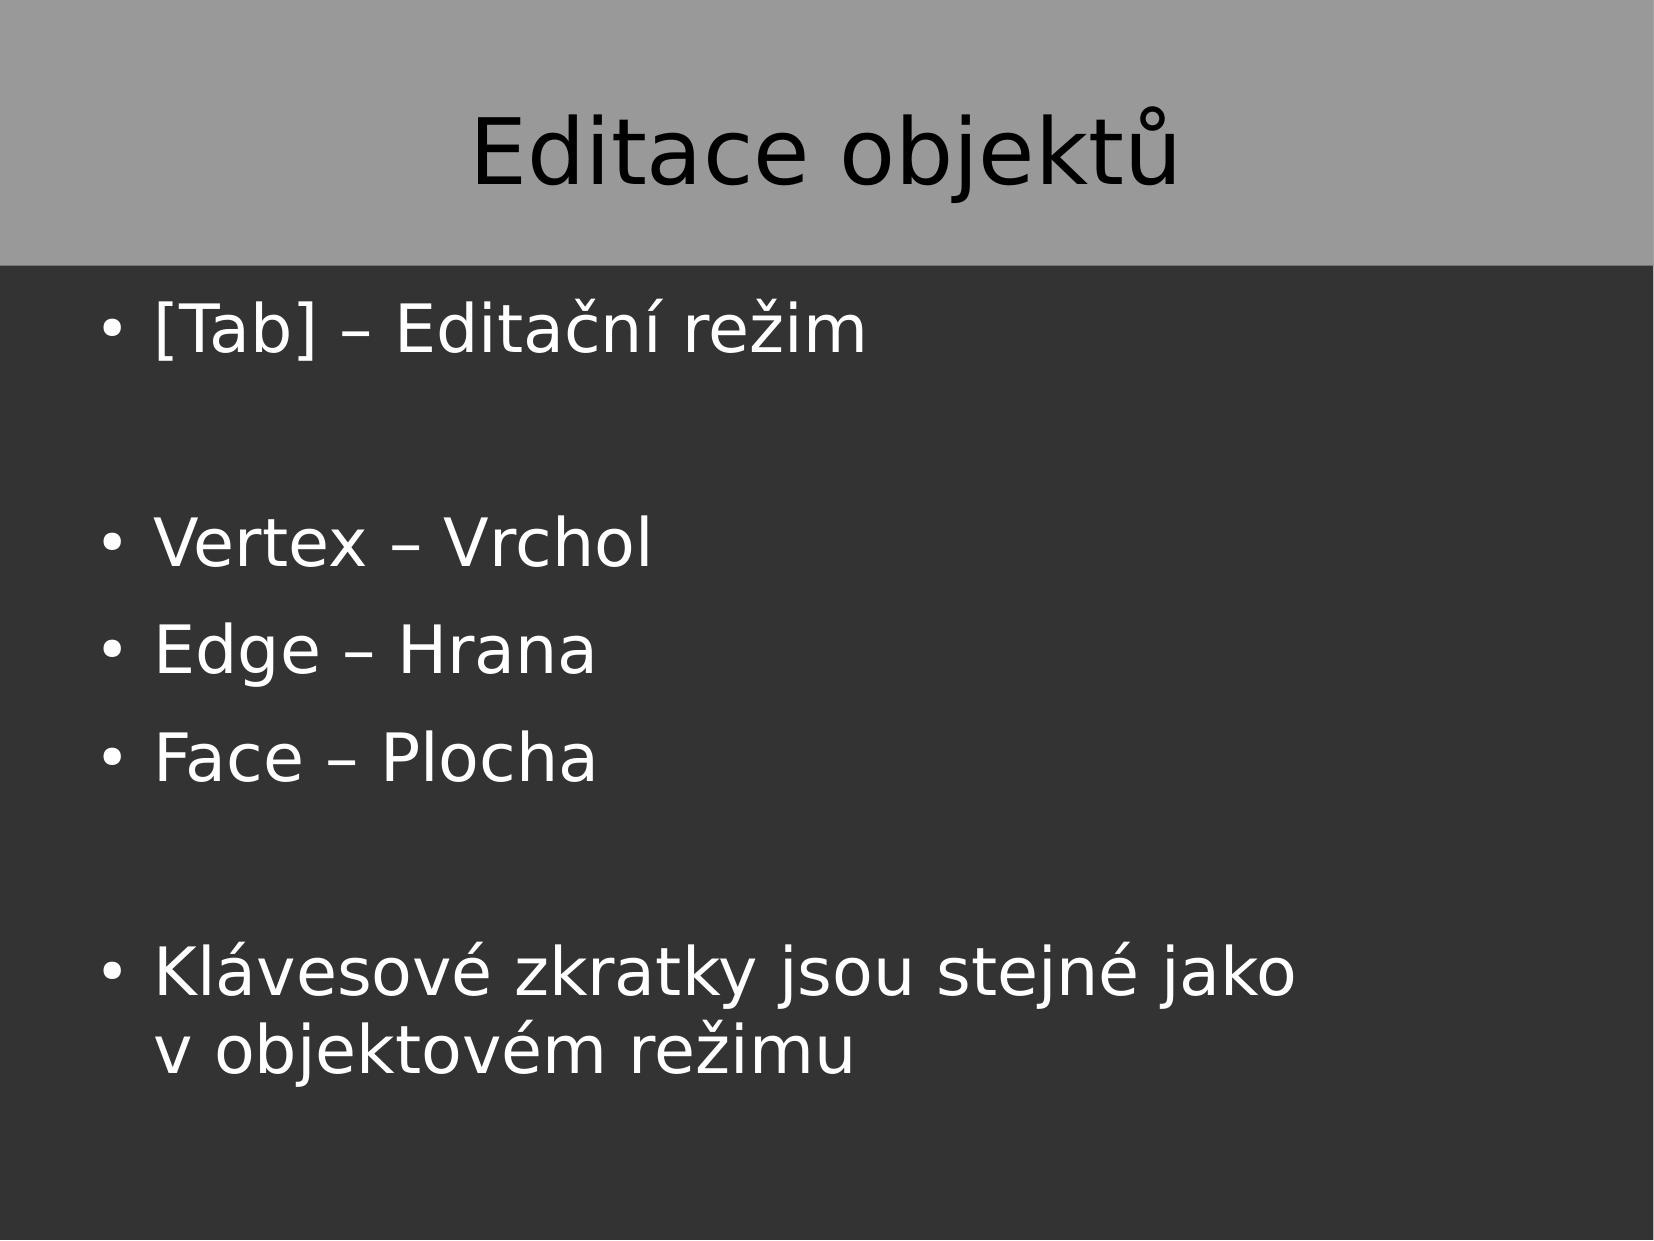

# Editace objektů
[Tab] – Editační režim
Vertex – Vrchol
Edge – Hrana
Face – Plocha
Klávesové zkratky jsou stejné jako v objektovém režimu